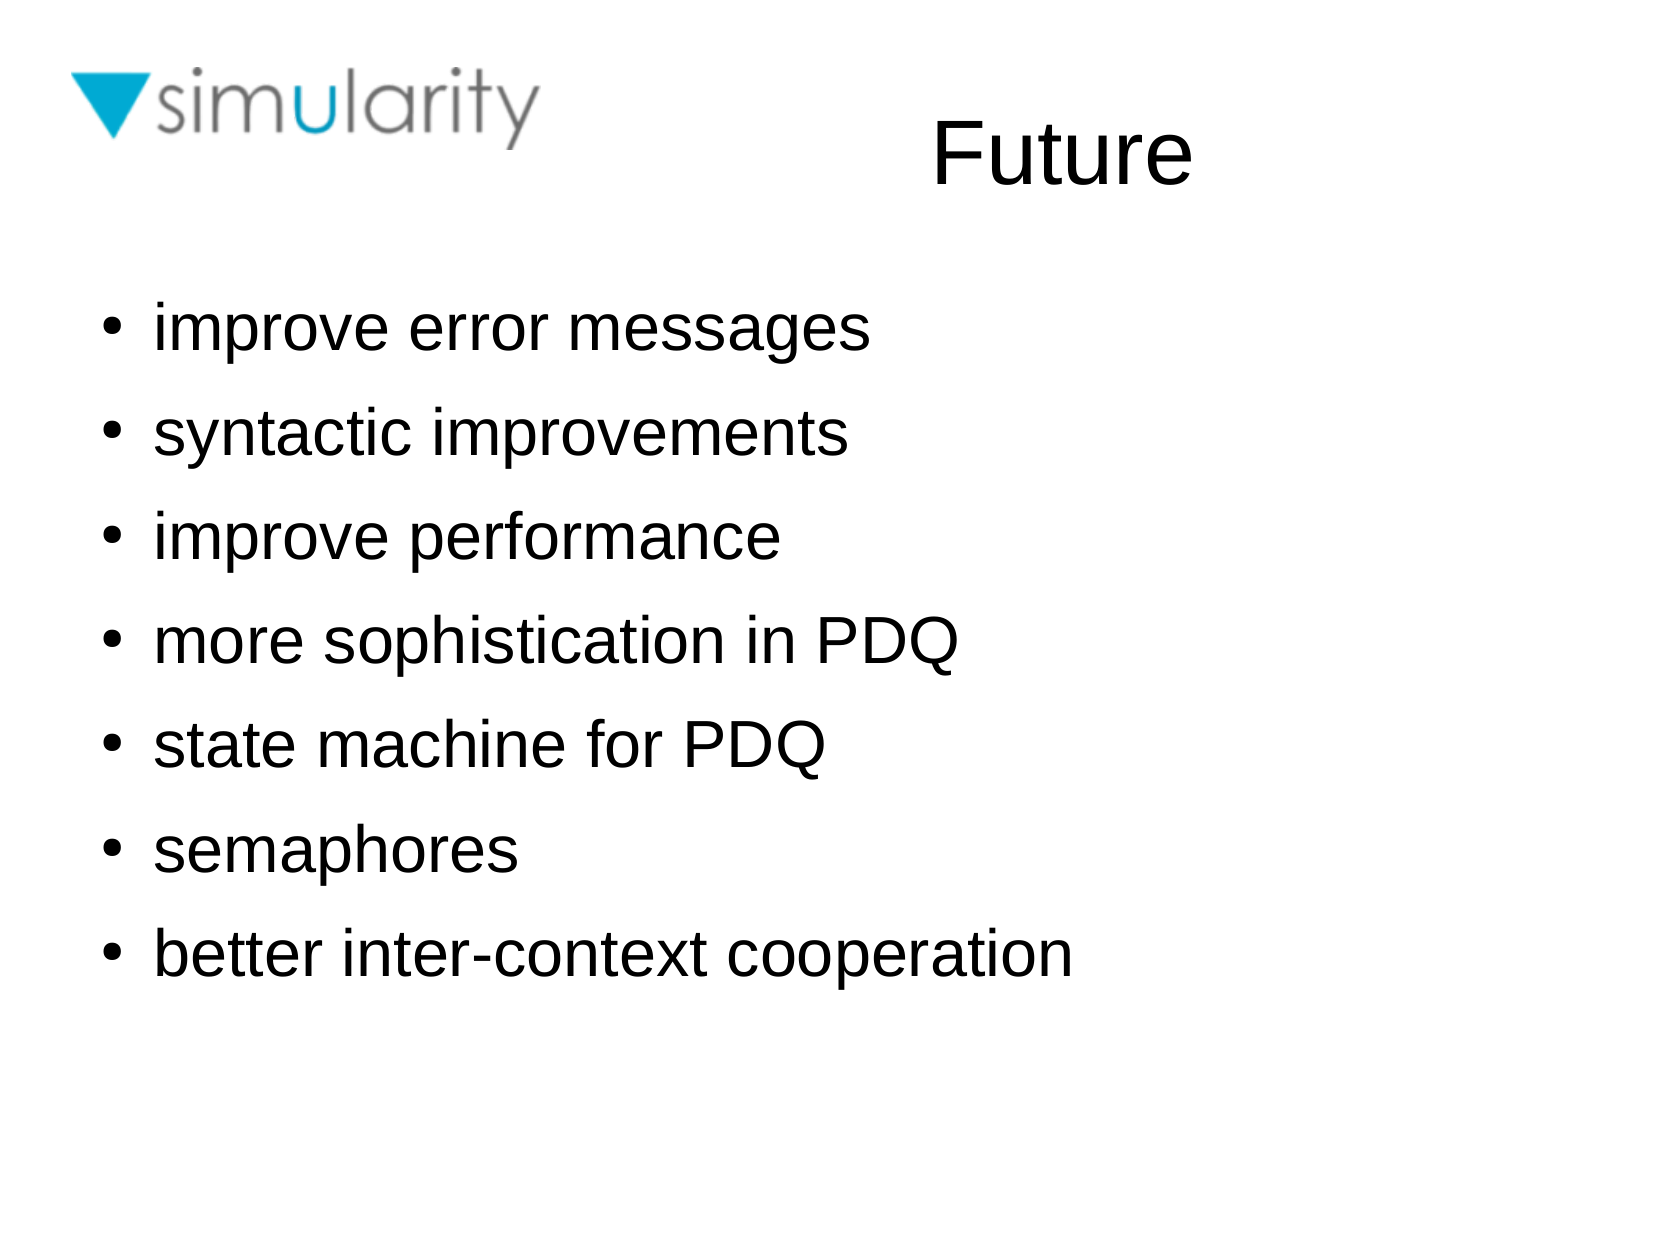

# Future
improve error messages
syntactic improvements
improve performance
more sophistication in PDQ
state machine for PDQ
semaphores
better inter-context cooperation